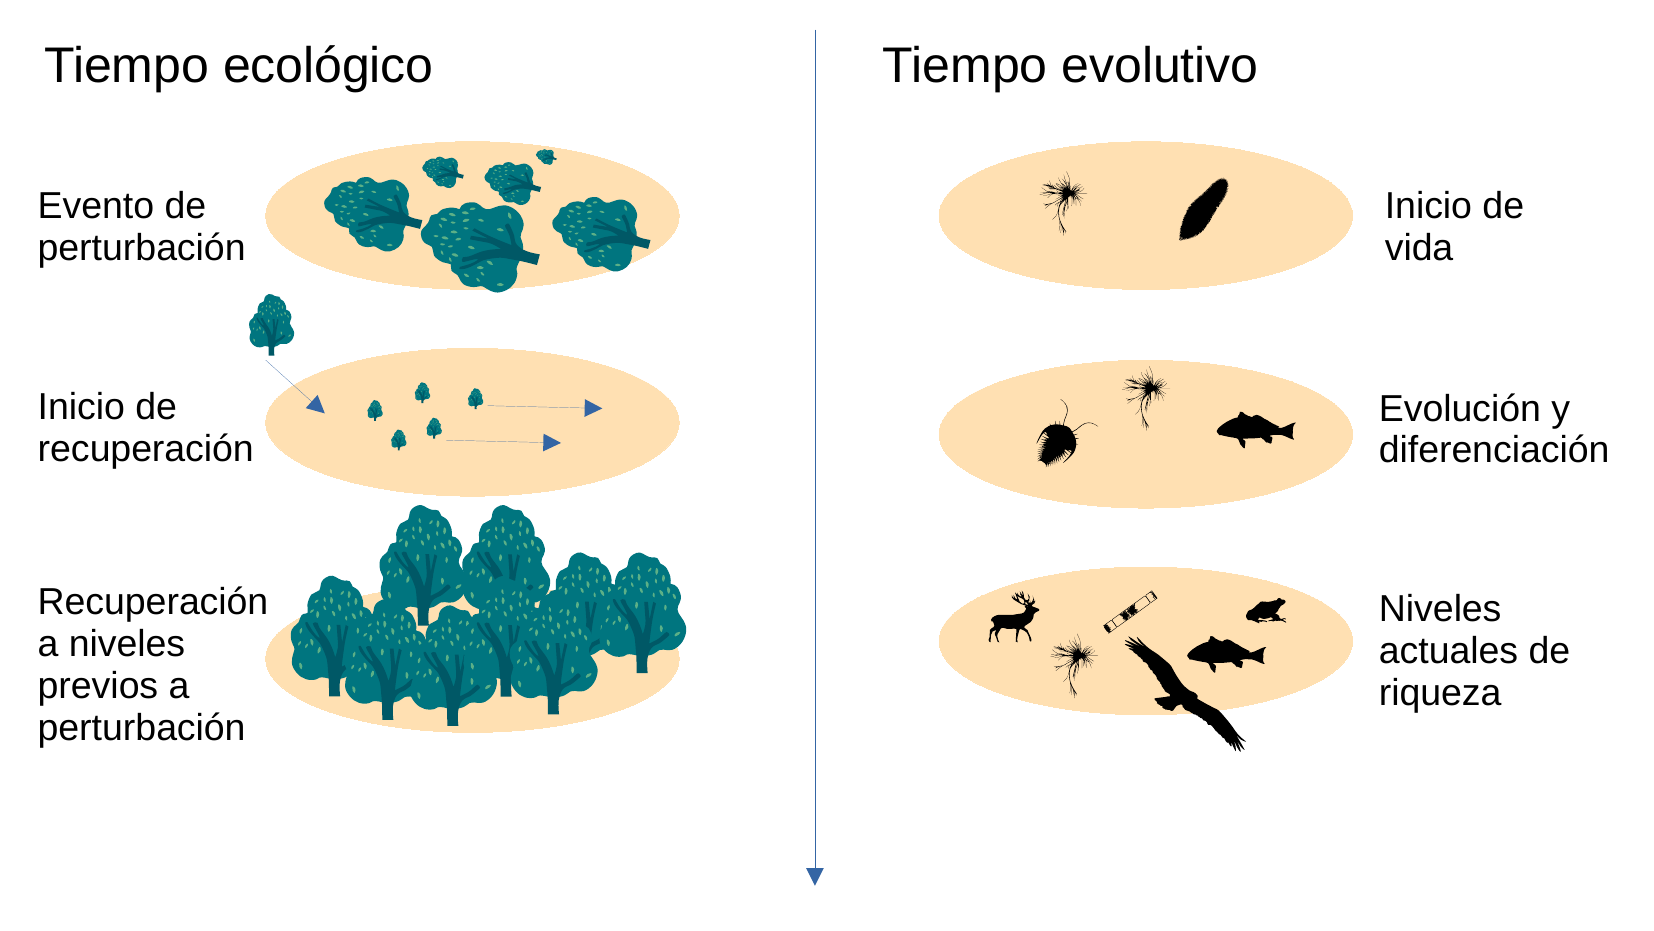

Tiempo ecológico
Tiempo evolutivo
Evento de perturbación
Inicio de vida
Inicio de recuperación
Evolución y diferenciación
Recuperación a niveles previos a perturbación
Niveles actuales de riqueza